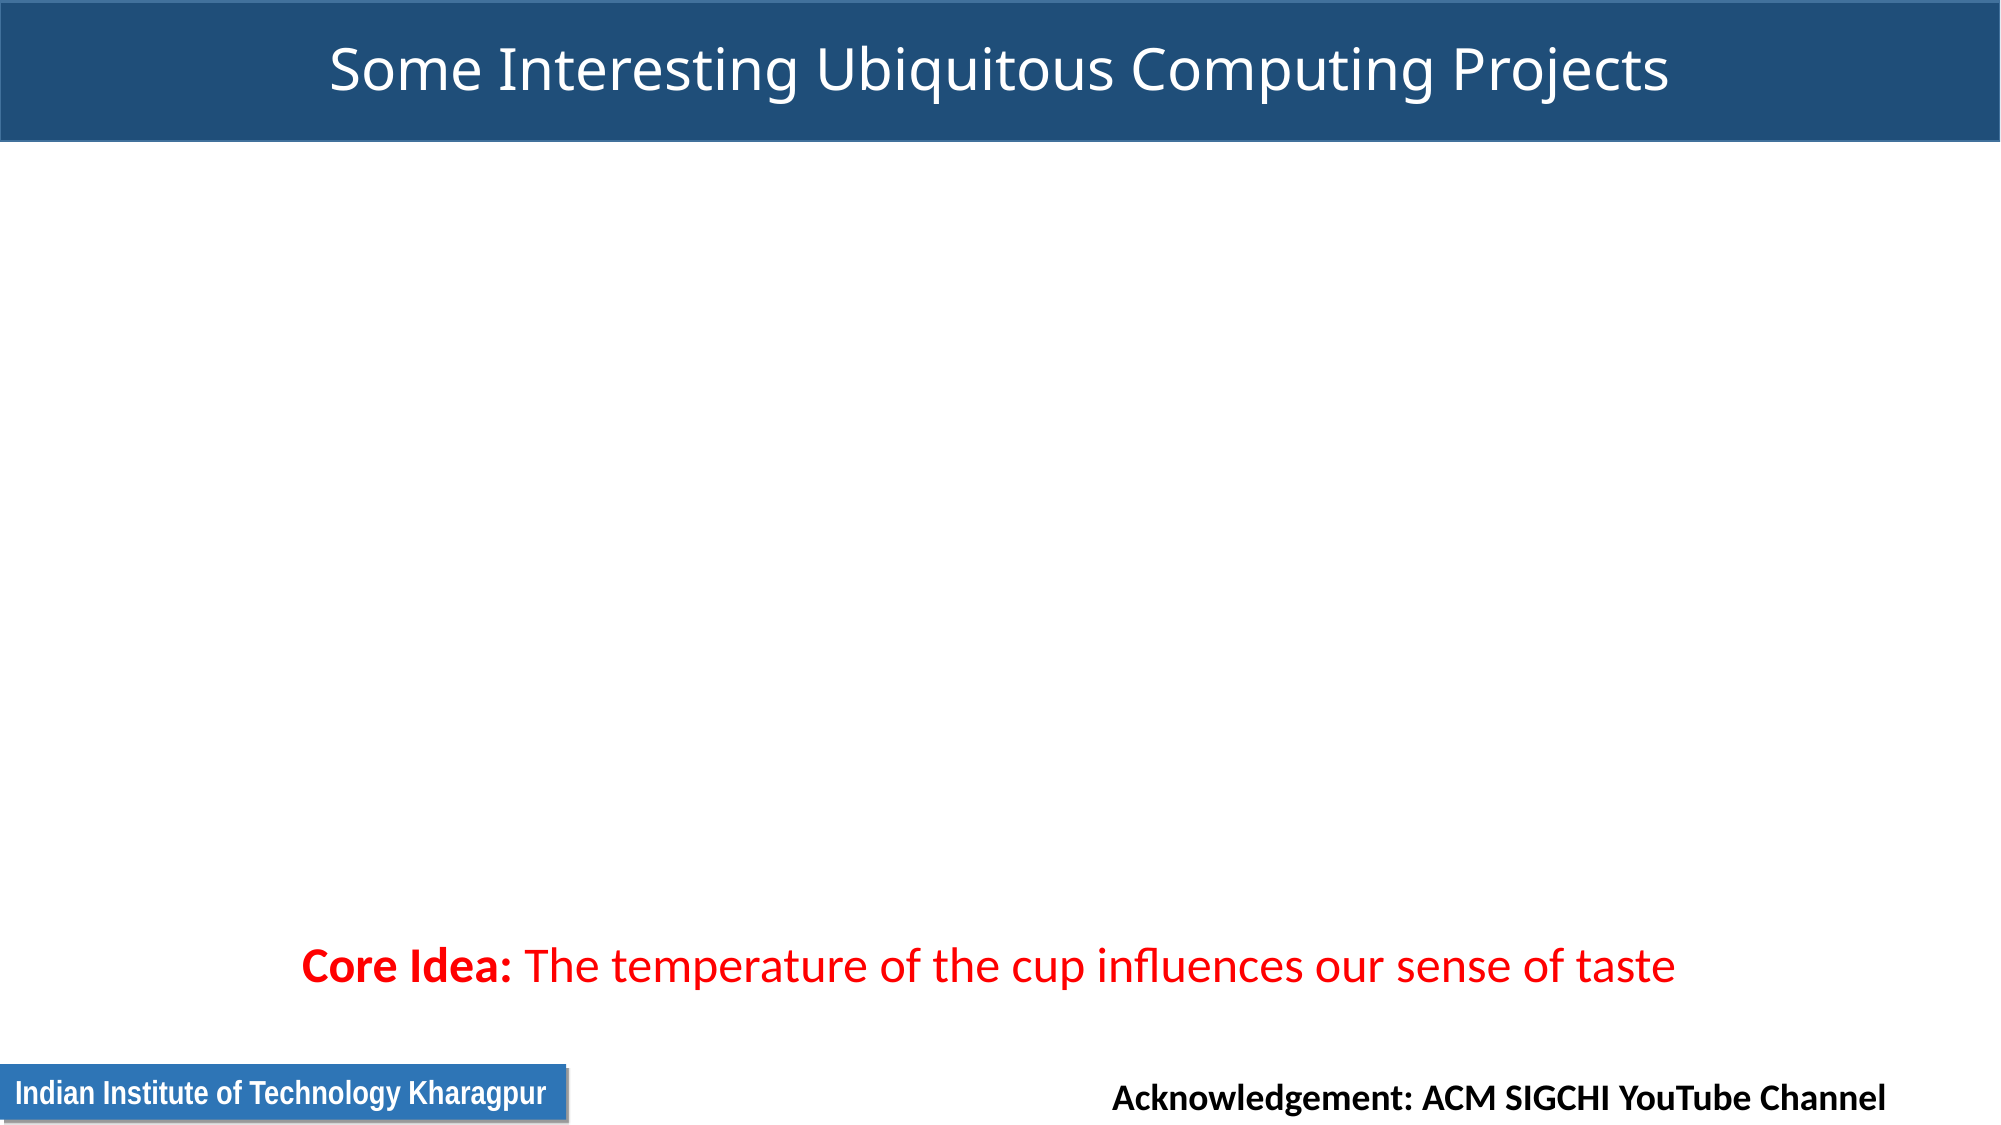

# Some Interesting Ubiquitous Computing Projects
Core Idea: The temperature of the cup influences our sense of taste
Acknowledgement: ACM SIGCHI YouTube Channel